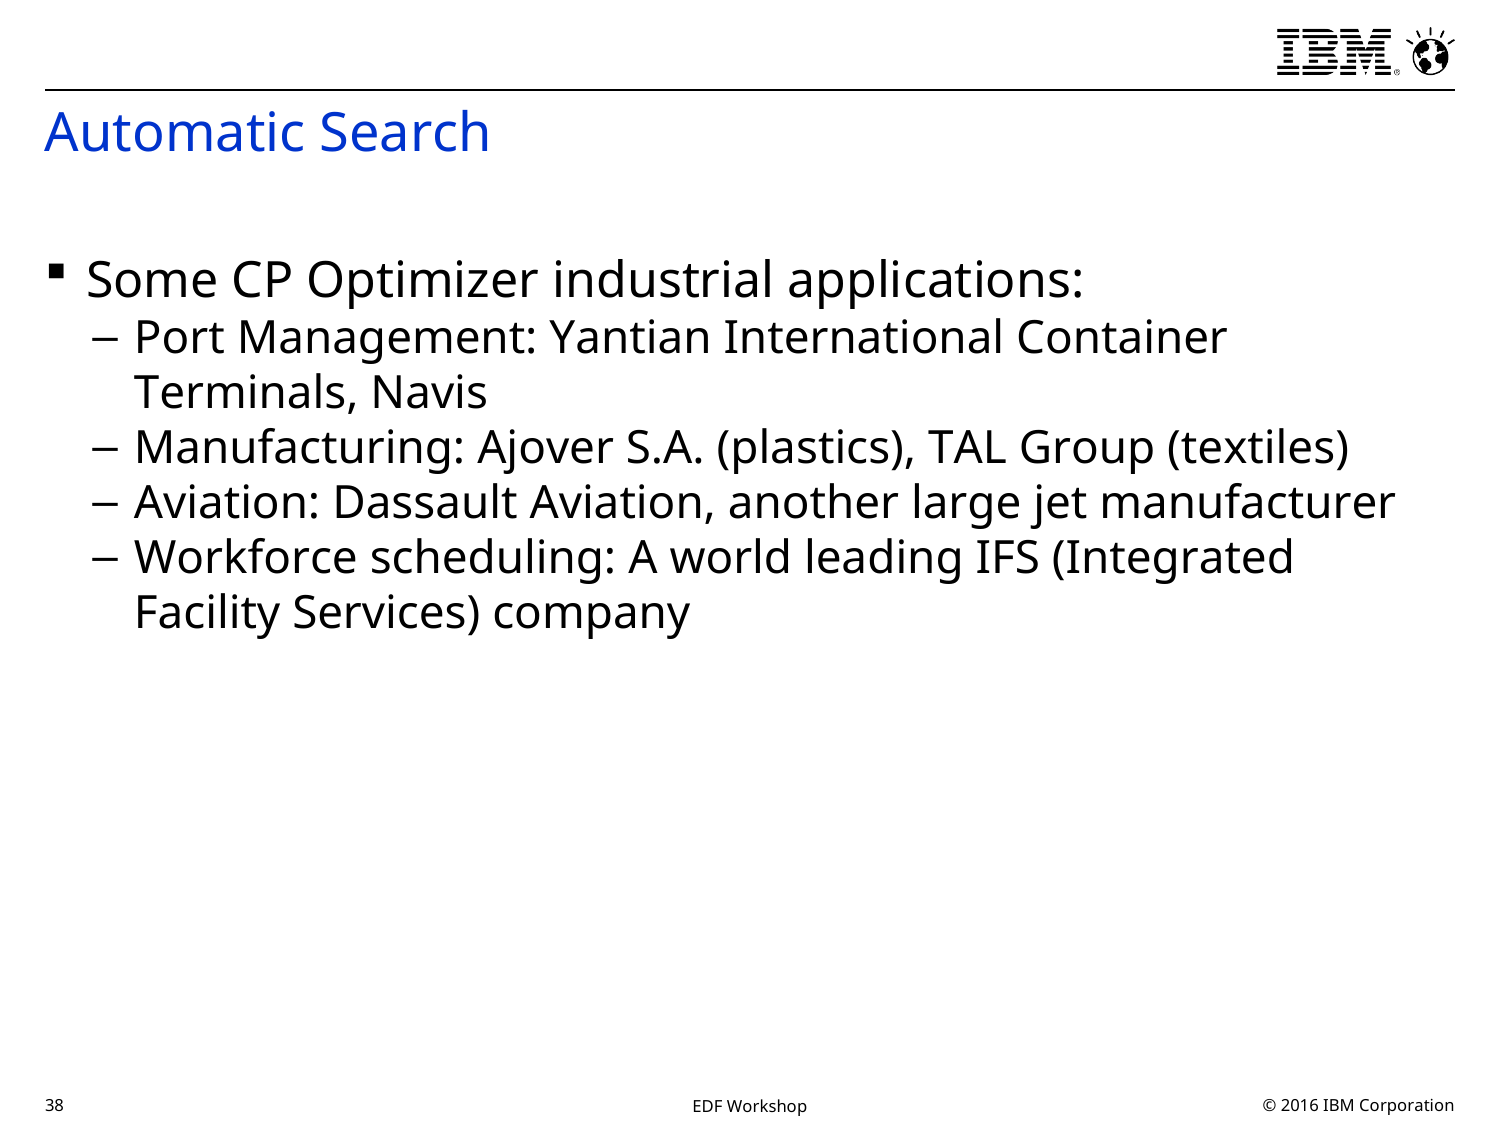

# Automatic Search
Some CP Optimizer industrial applications:
Port Management: Yantian International Container Terminals, Navis
Manufacturing: Ajover S.A. (plastics), TAL Group (textiles)
Aviation: Dassault Aviation, another large jet manufacturer
Workforce scheduling: A world leading IFS (Integrated Facility Services) company
38